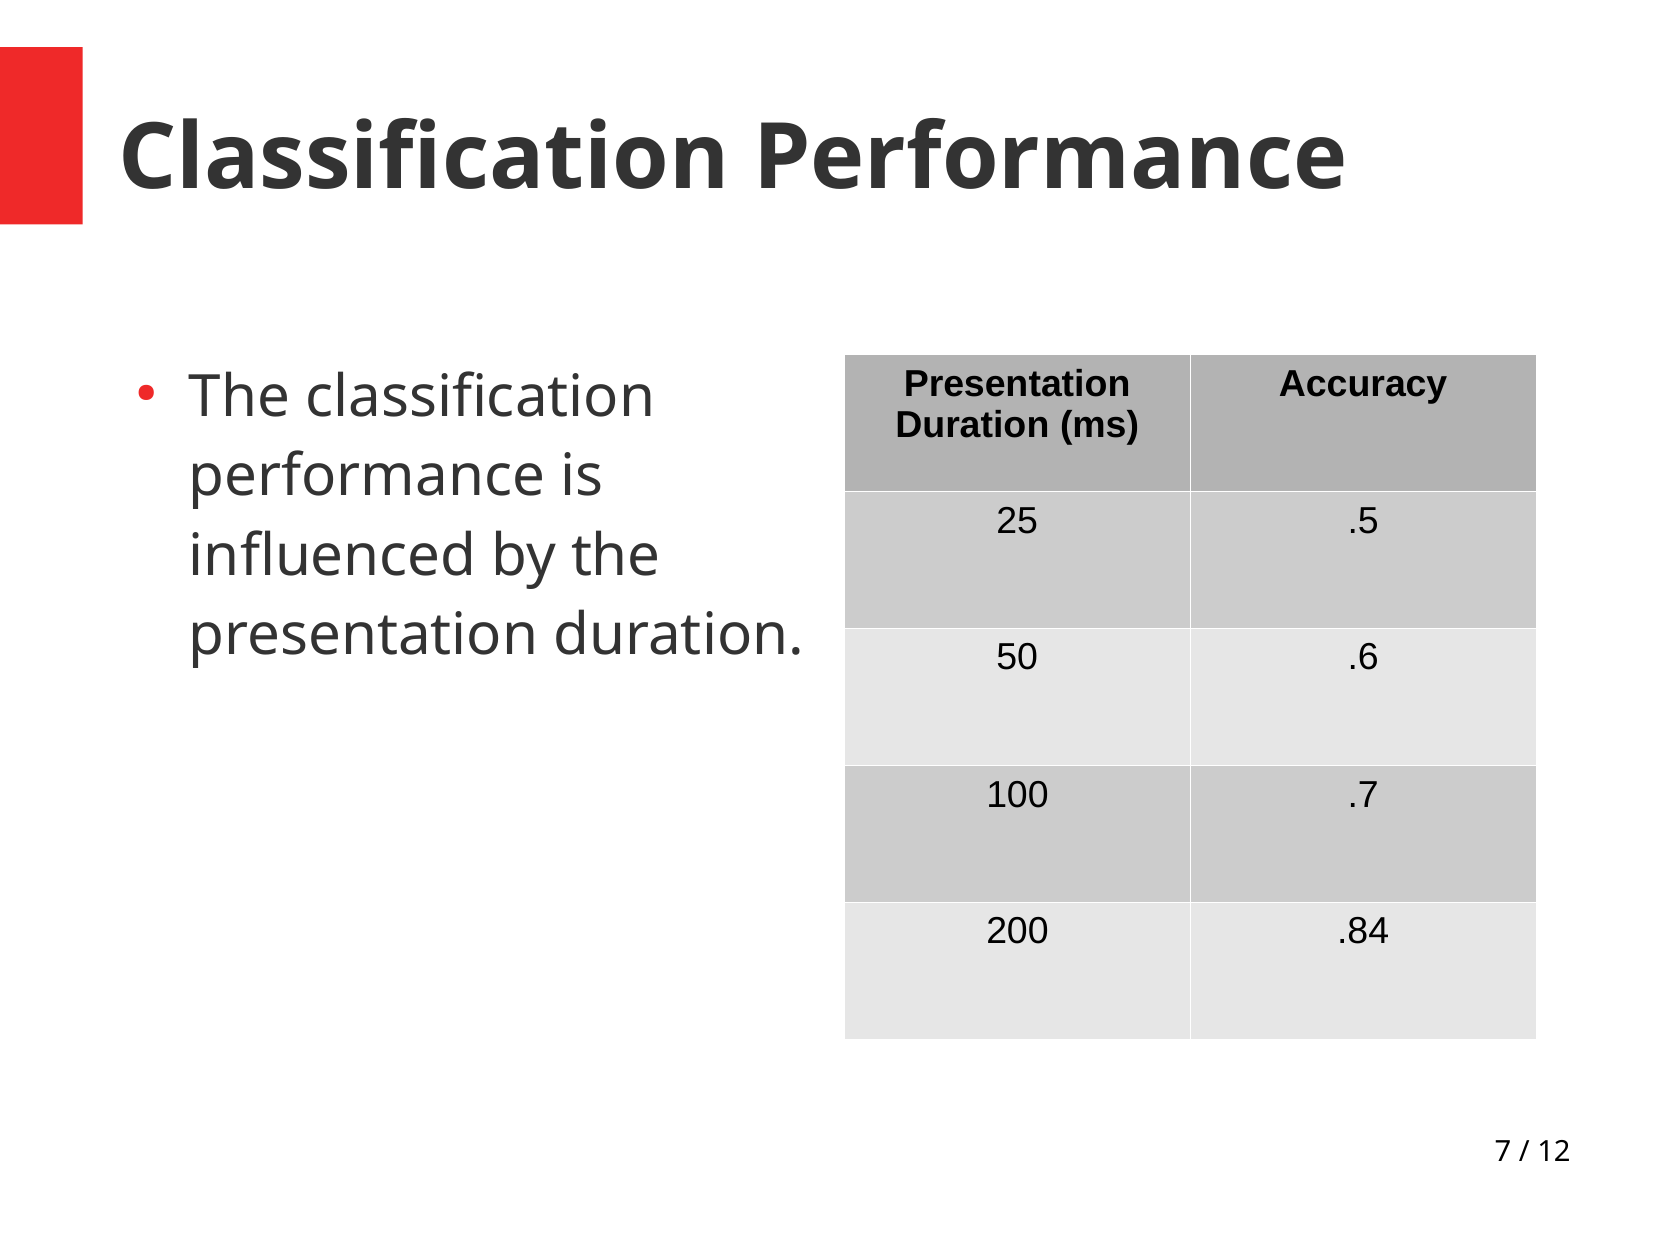

# Classification Performance
The classification performance is influenced by the presentation duration.
| Presentation Duration (ms) | Accuracy |
| --- | --- |
| 25 | .5 |
| 50 | .6 |
| 100 | .7 |
| 200 | .84 |
7